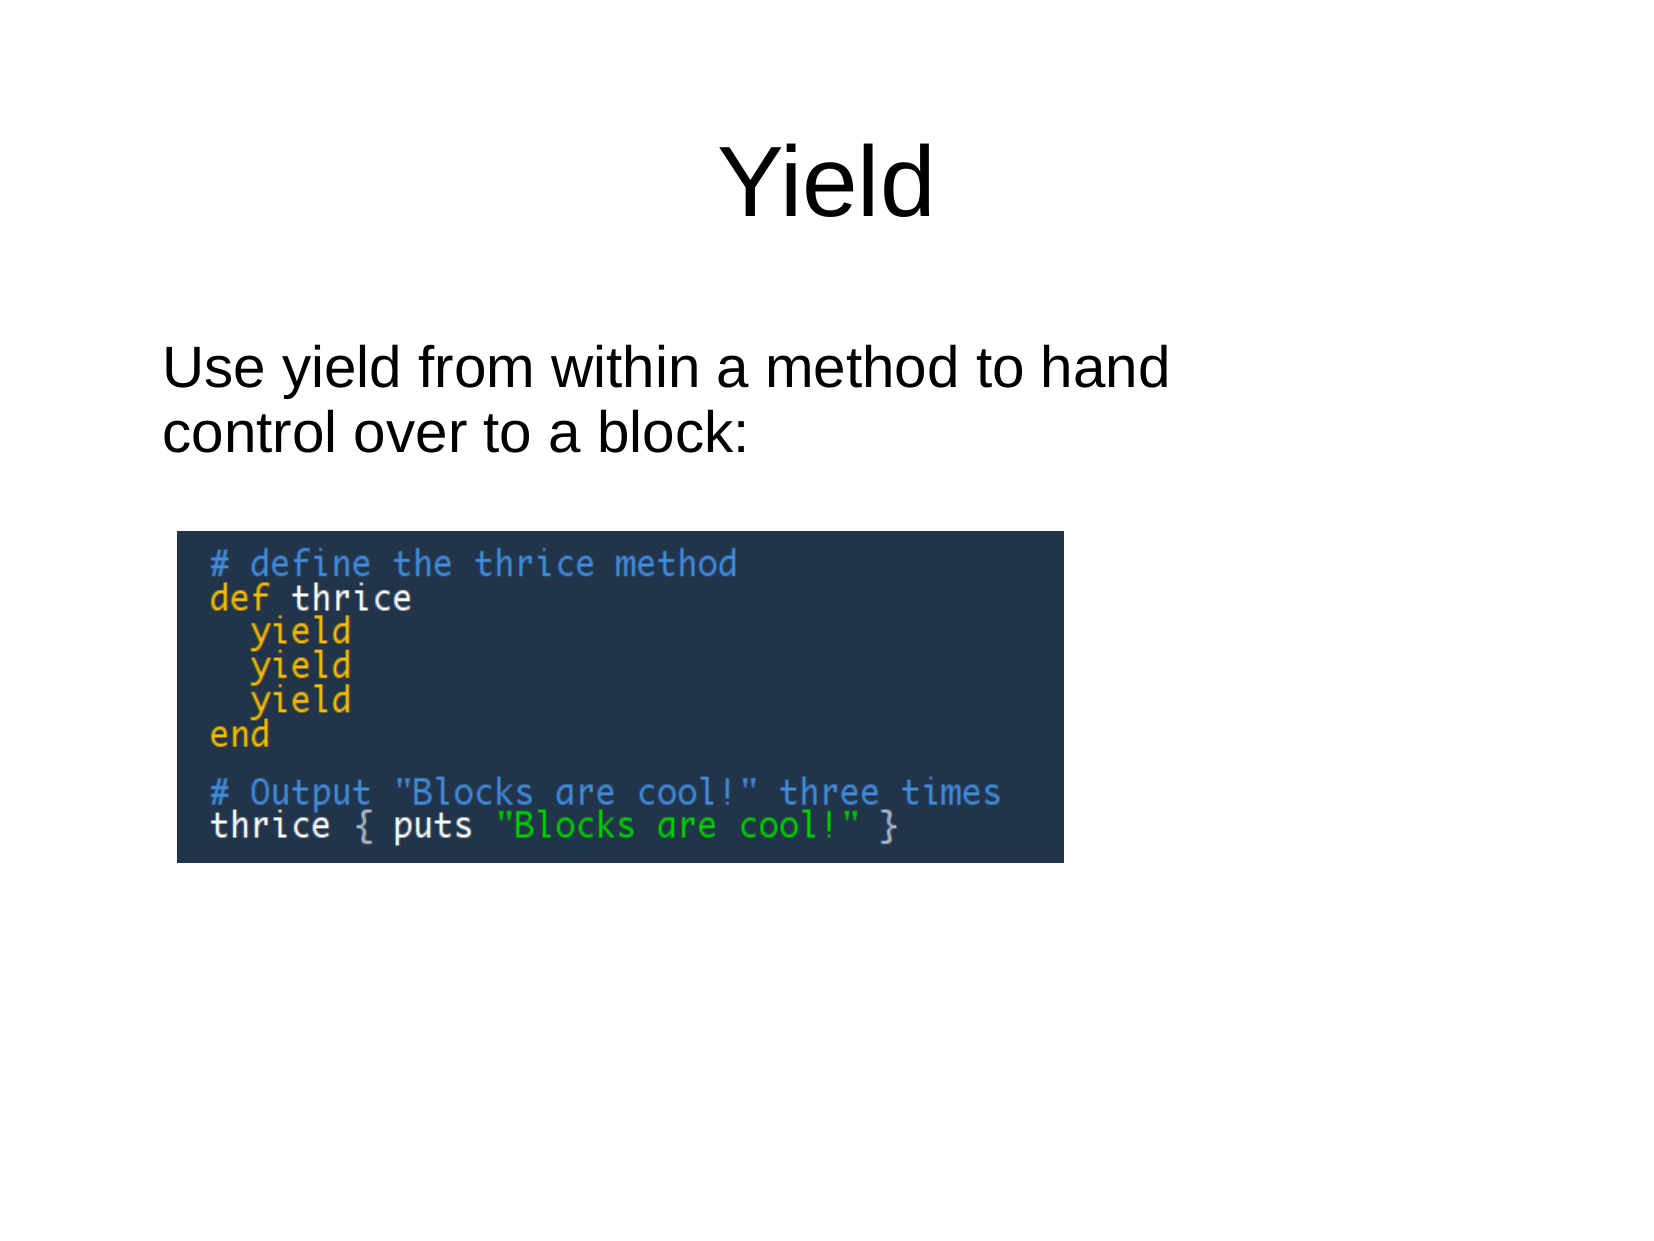

Yield
Use yield from within a method to hand control over to a block: